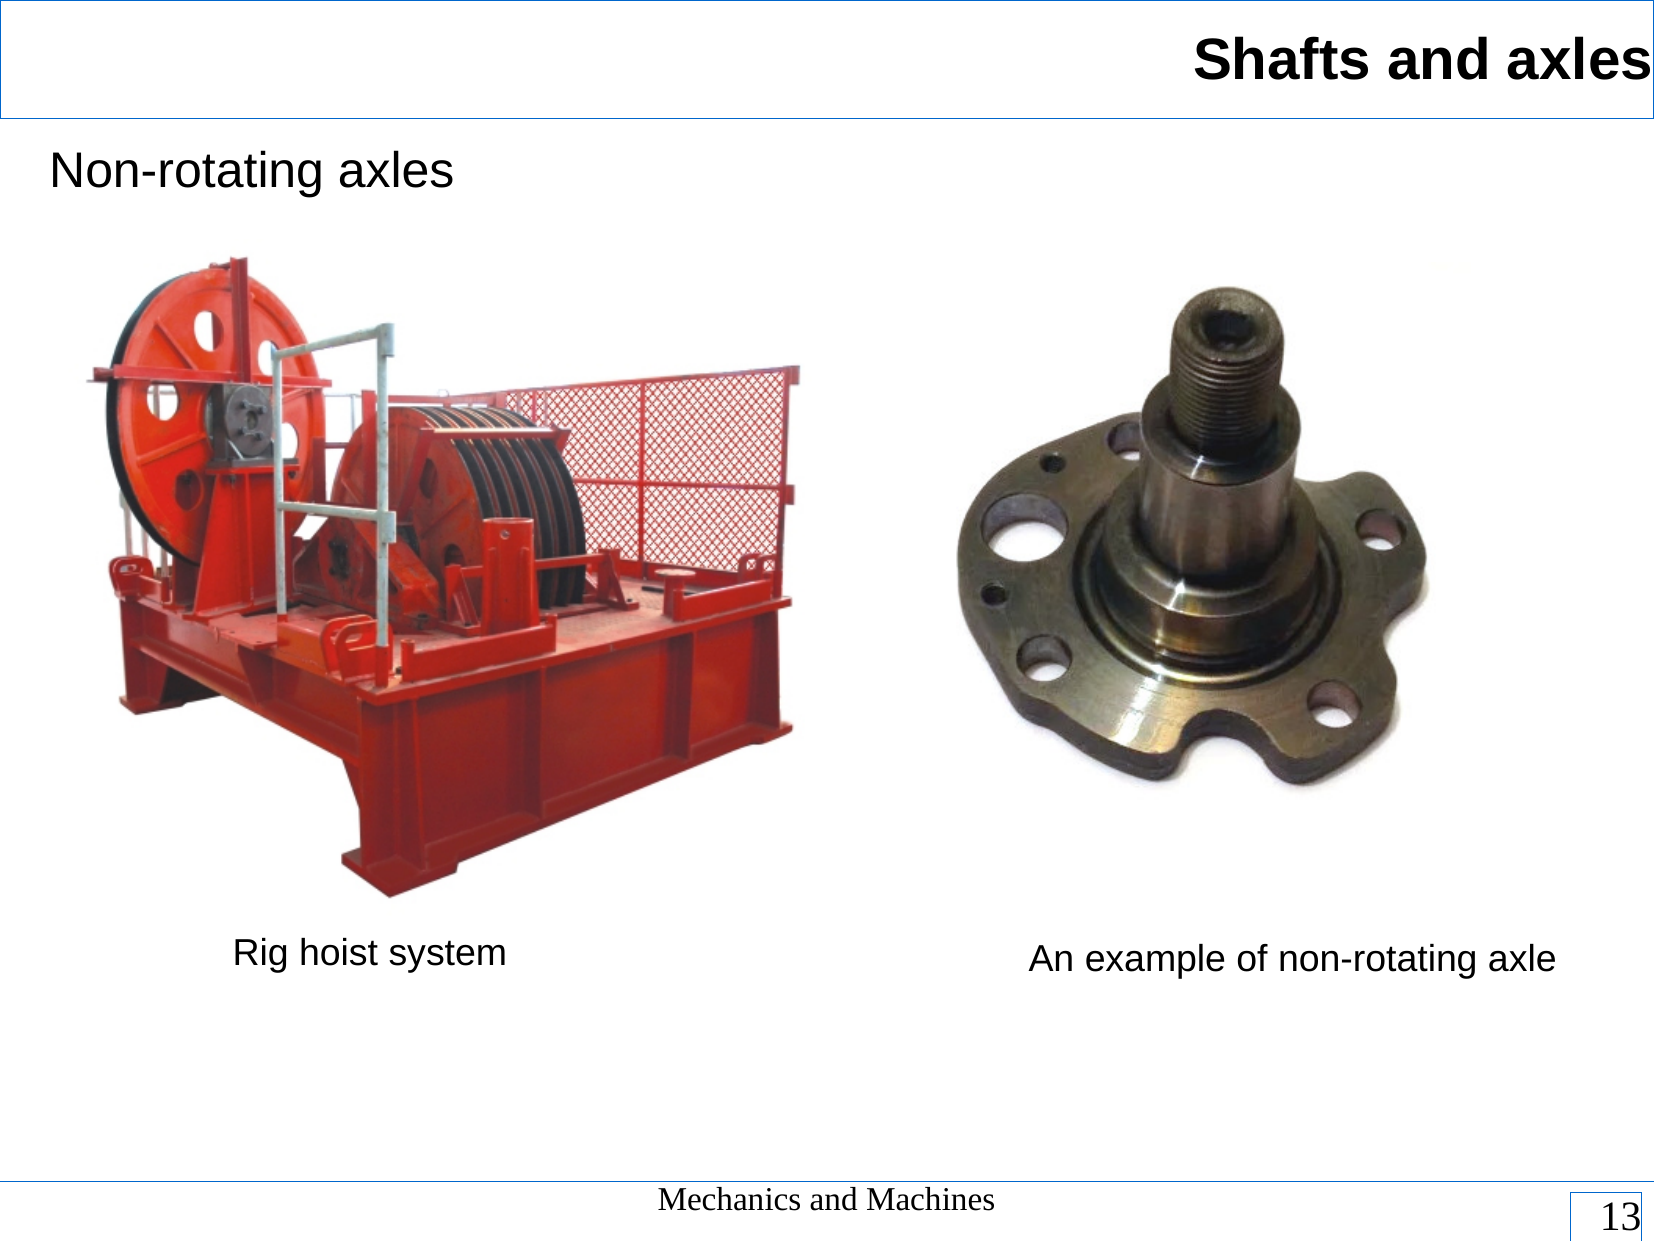

# Shafts and axles
Non-rotating axles
Rig hoist system
An example of non-rotating axle
Mechanics and Machines
13